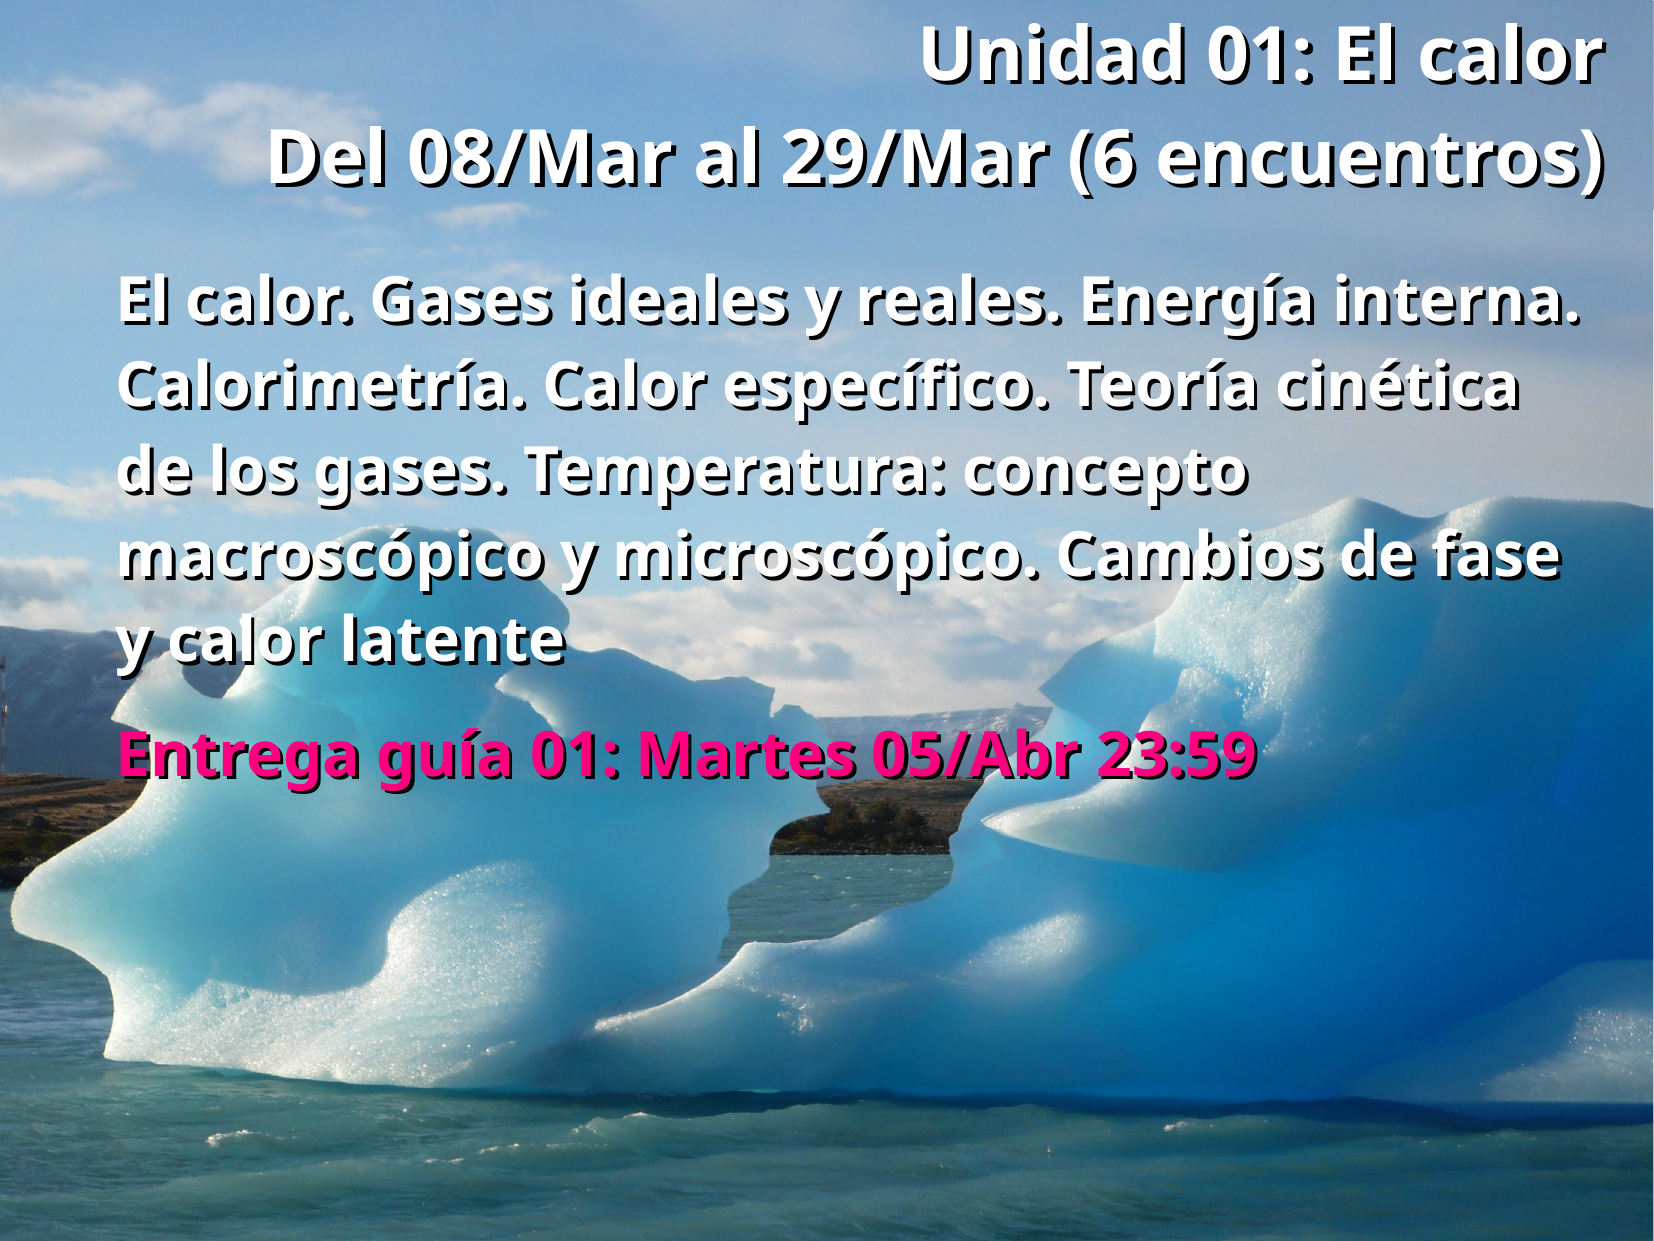

# Unidad 01: El calor Del 08/Mar al 29/Mar (6 encuentros)
El calor. Gases ideales y reales. Energía interna. Calorimetría. Calor específico. Teoría cinética de los gases. Temperatura: concepto macroscópico y microscópico. Cambios de fase y calor latente
Entrega guía 01: Martes 05/Abr 23:59
FÍSICA III B
4